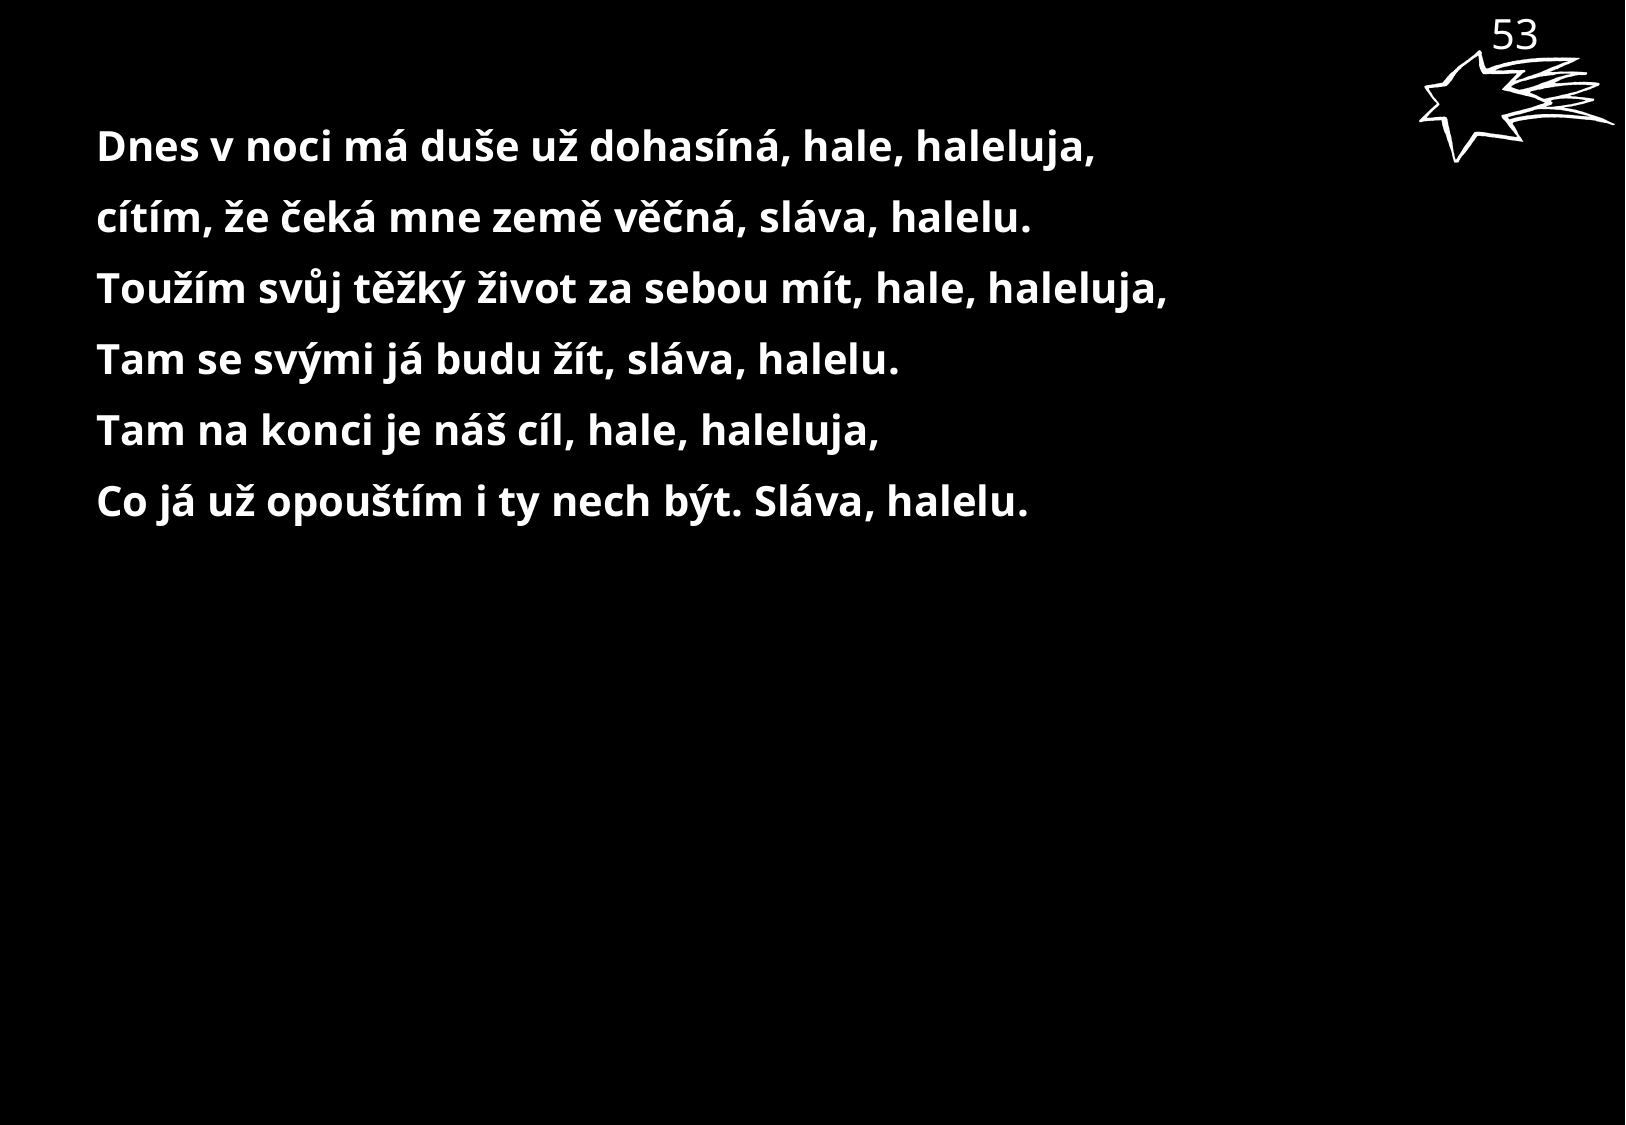

53
# Dnes v noci má duše už dohasíná, hale, haleluja,
cítím, že čeká mne země věčná, sláva, halelu.
Toužím svůj těžký život za sebou mít, hale, haleluja,
Tam se svými já budu žít, sláva, halelu.
Tam na konci je náš cíl, hale, haleluja,
Co já už opouštím i ty nech být. Sláva, halelu.